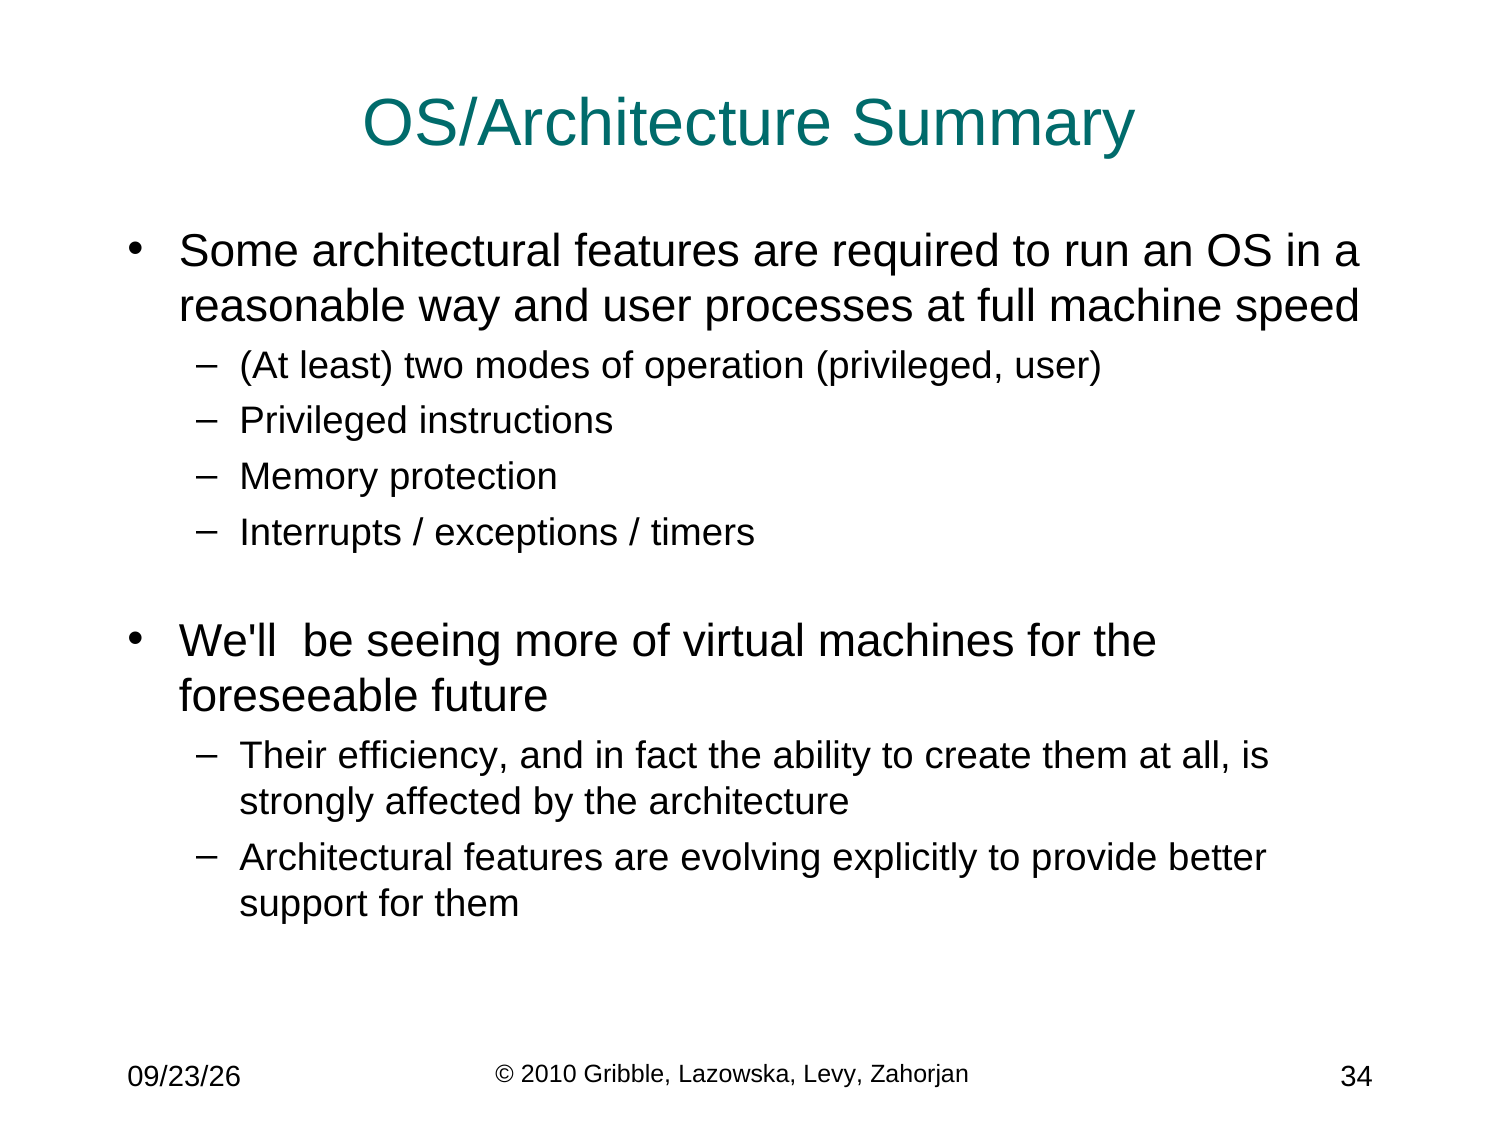

# OS/Architecture Summary
Some architectural features are required to run an OS in a reasonable way and user processes at full machine speed
(At least) two modes of operation (privileged, user)
Privileged instructions
Memory protection
Interrupts / exceptions / timers
We'll be seeing more of virtual machines for the foreseeable future
Their efficiency, and in fact the ability to create them at all, is strongly affected by the architecture
Architectural features are evolving explicitly to provide better support for them
34